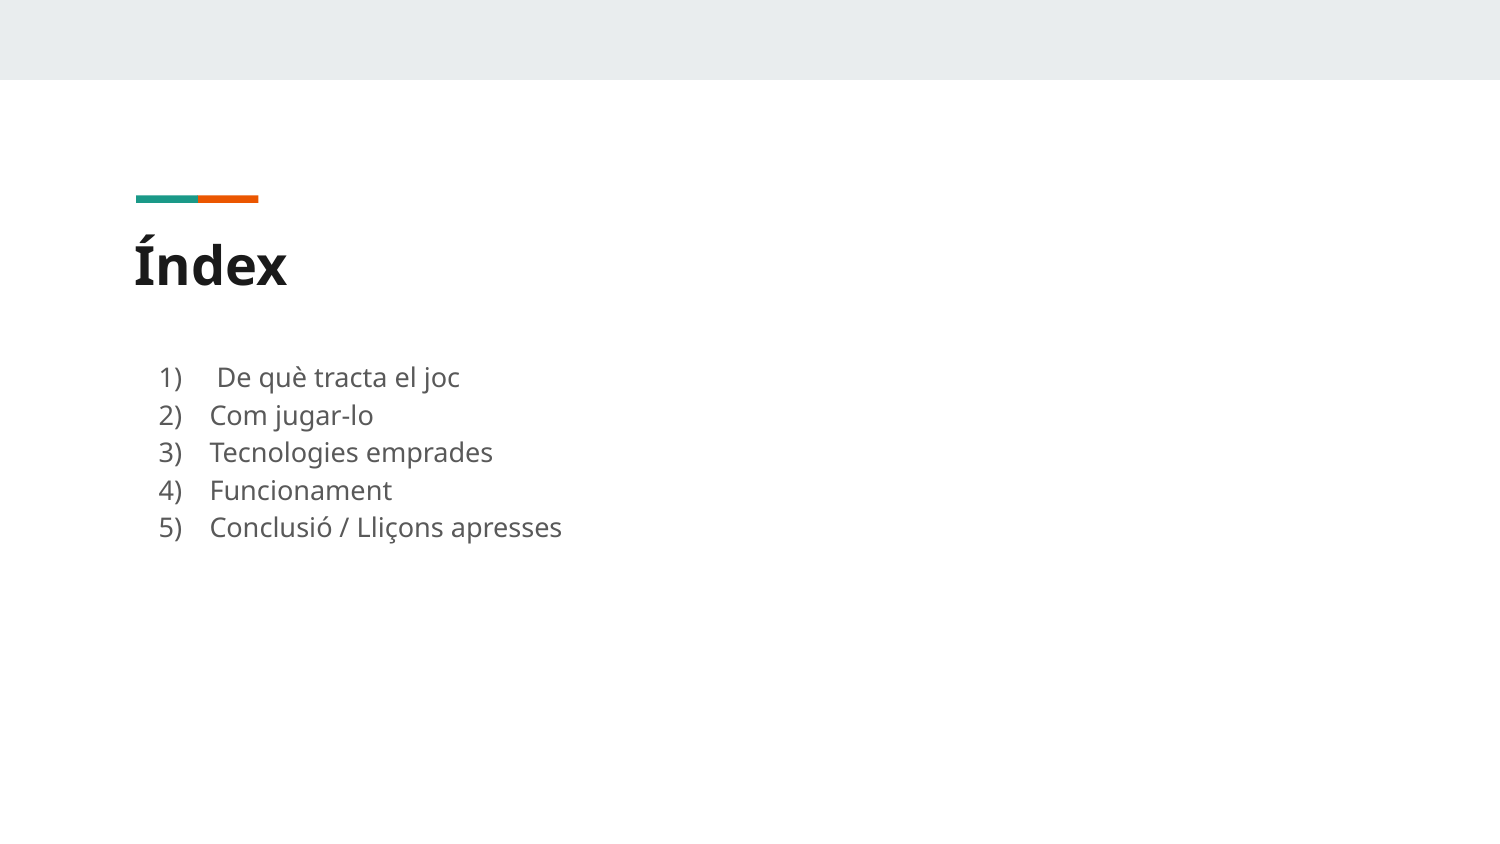

# Índex
 De què tracta el joc
Com jugar-lo
Tecnologies emprades
Funcionament
Conclusió / Lliçons apresses